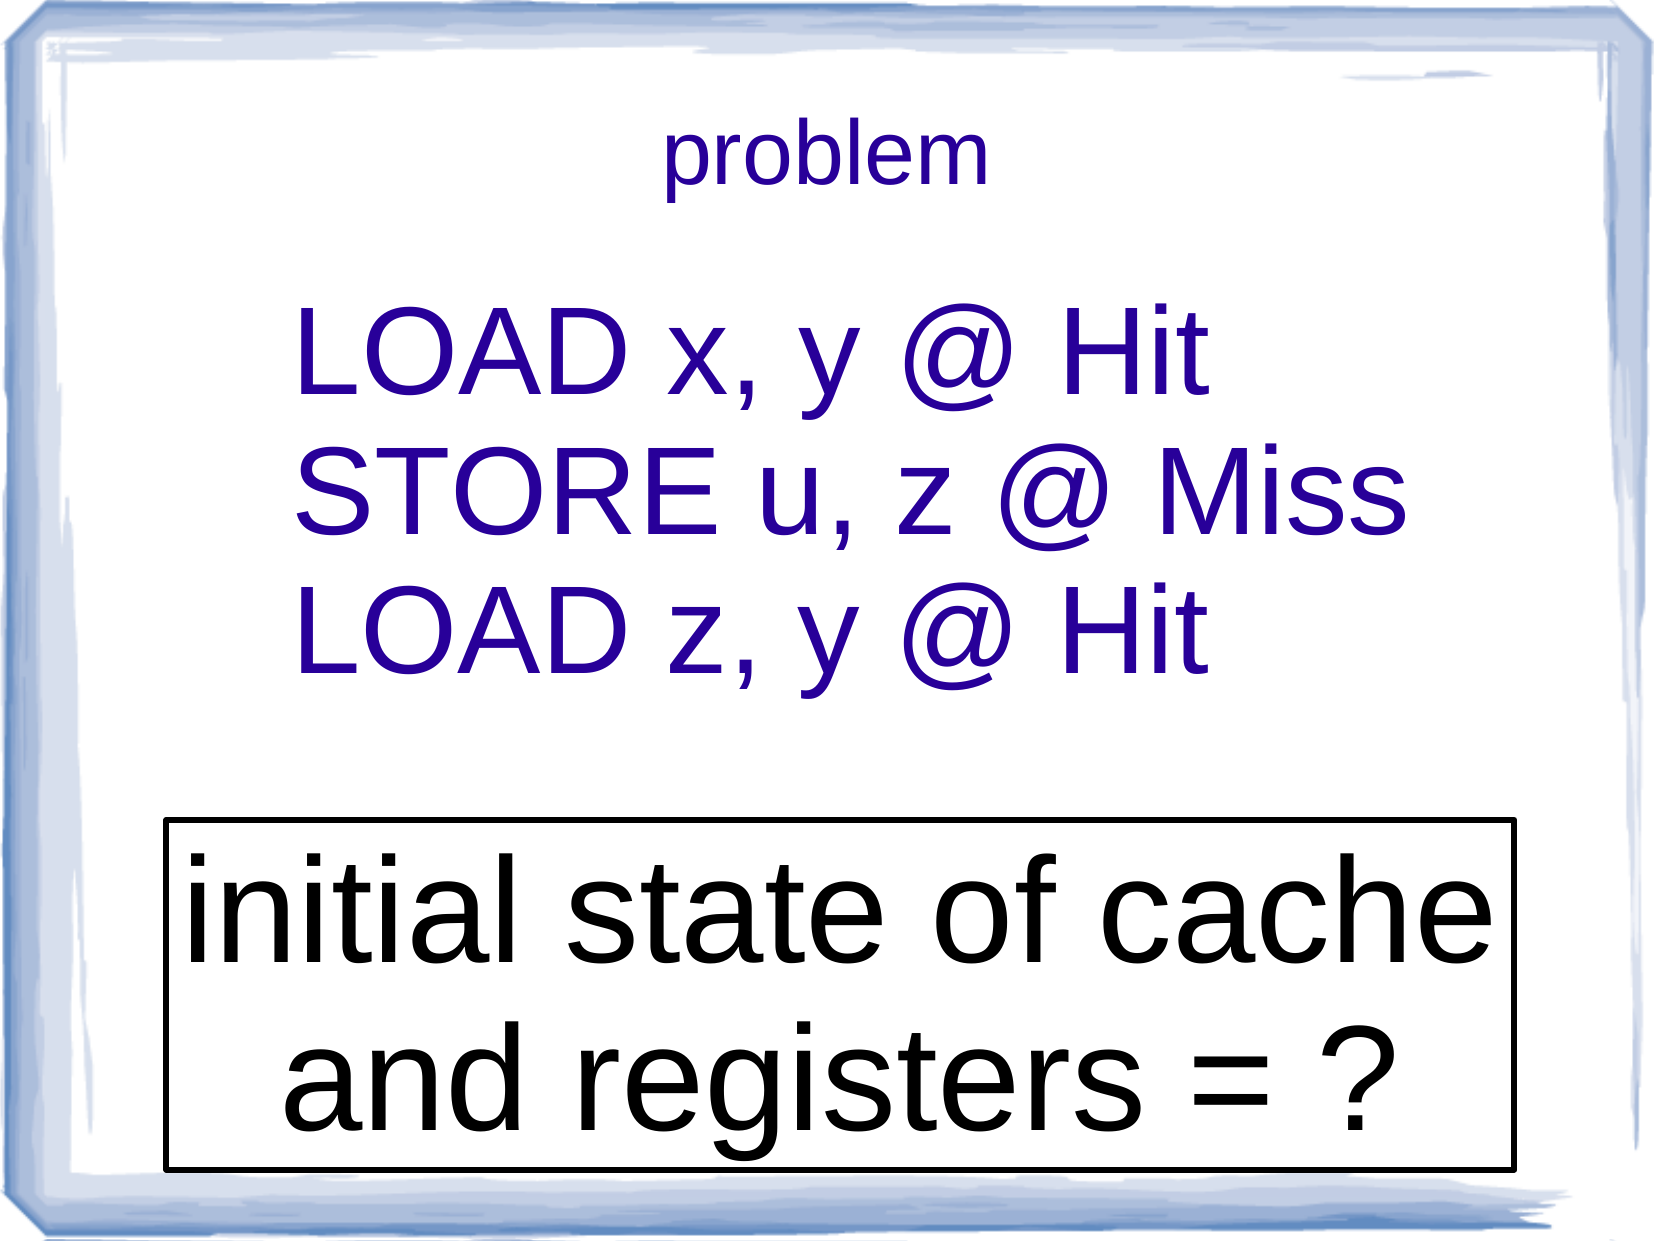

# problem
 LOAD x, y @ Hit
 STORE u, z @ Miss
 LOAD z, y @ Hit
initial state of cache
and registers = ?